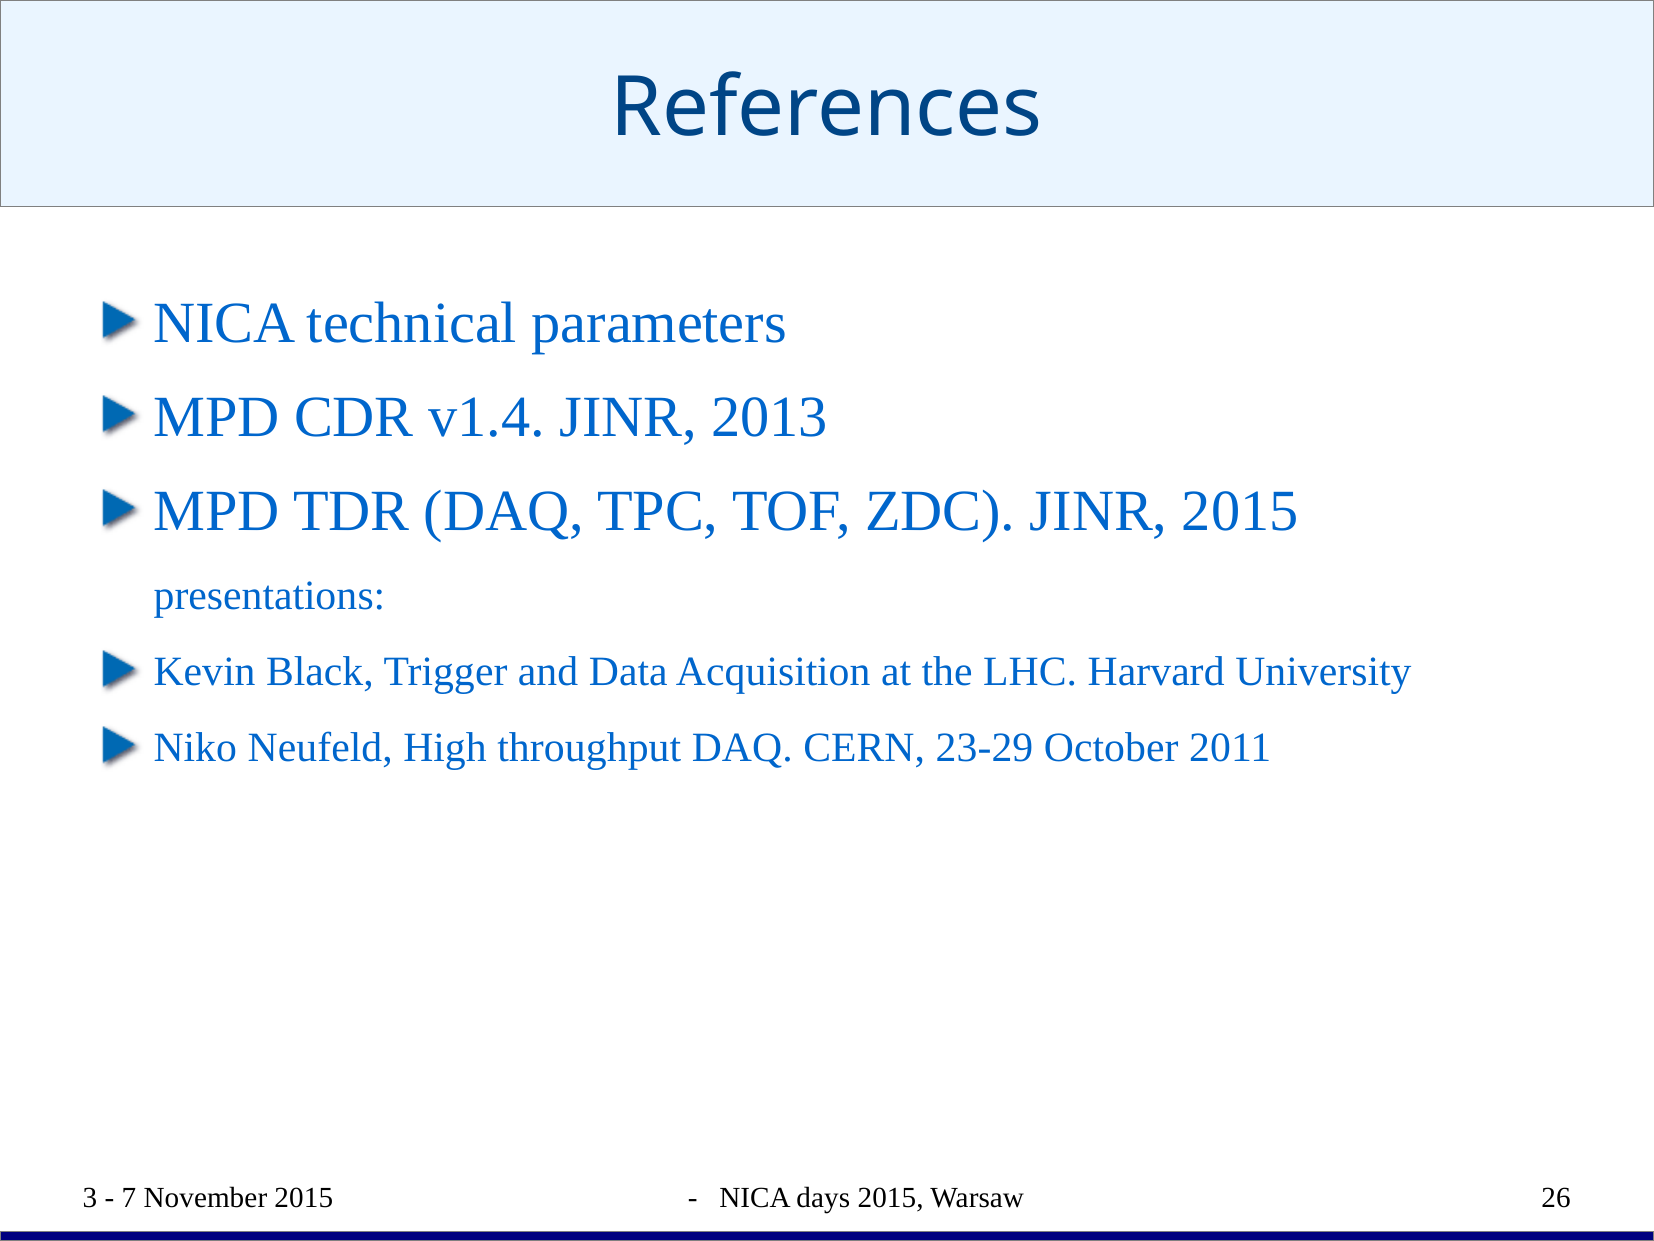

# References
NICA technical parameters
MPD CDR v1.4. JINR, 2013
MPD TDR (DAQ, TPC, TOF, ZDC). JINR, 2015
presentations:
Kevin Black, Trigger and Data Acquisition at the LHC. Harvard University
Niko Neufeld, High throughput DAQ. CERN, 23-29 October 2011
3 - 7 November 2015
 - NICA days 2015, Warsaw
26